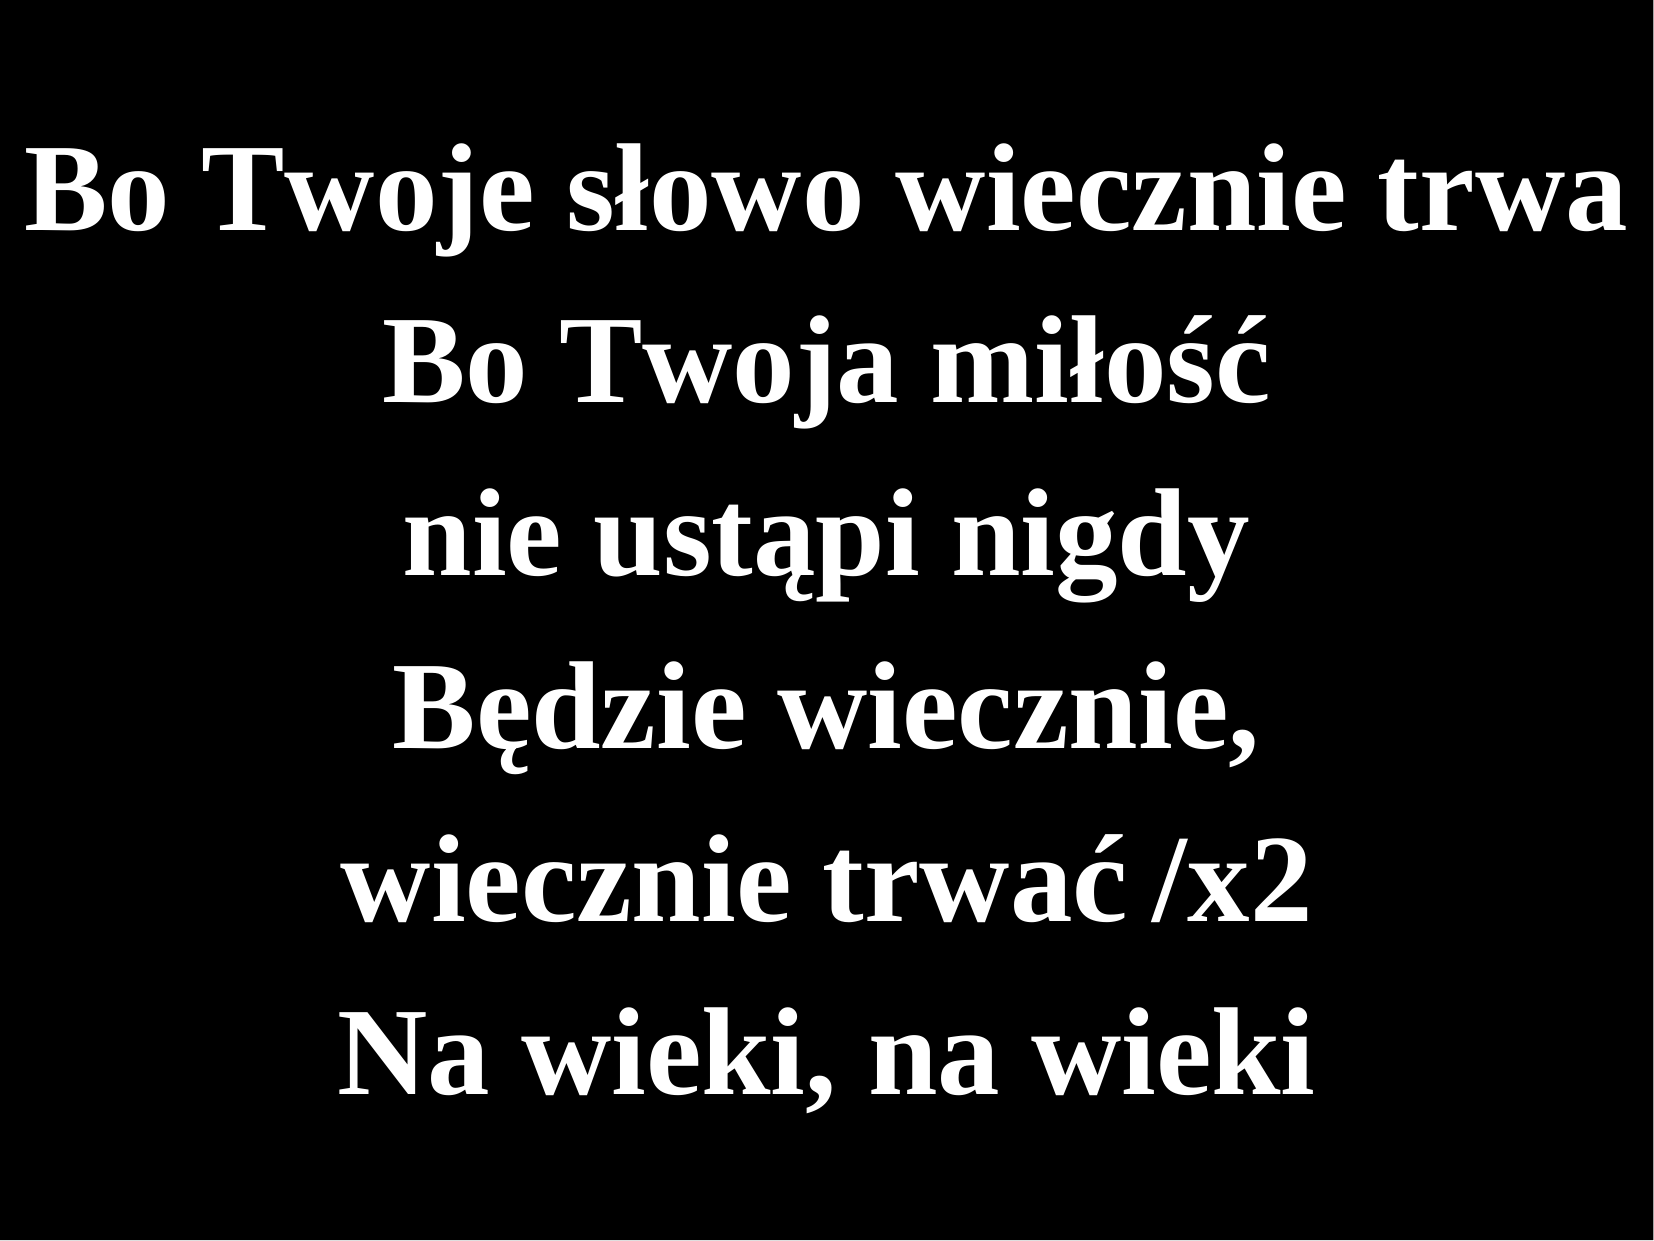

# Bo Twoje słowo wiecznie trwa ppp Bo Twoja miłość ppp nie ustąpi nigdy ppp Będzie wiecznie, ppp wiecznie trwać	/x2 ppp Na wieki, na wieki